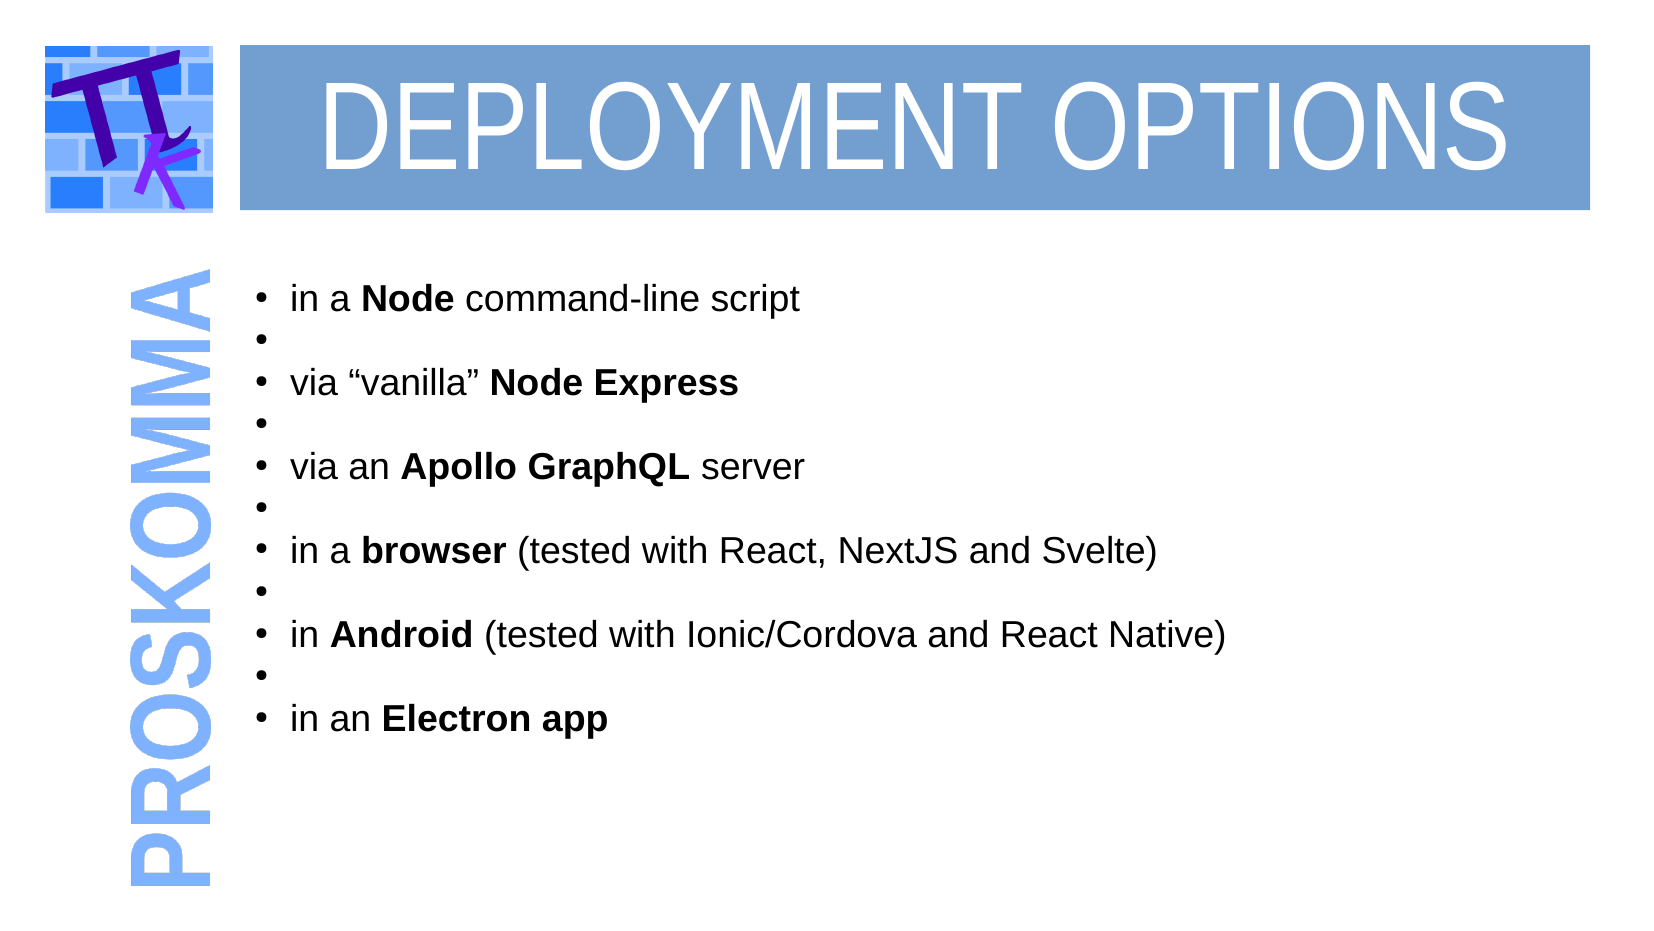

DEPLOYMENT OPTIONS
in a Node command-line script
via “vanilla” Node Express
via an Apollo GraphQL server
in a browser (tested with React, NextJS and Svelte)
in Android (tested with Ionic/Cordova and React Native)
in an Electron app